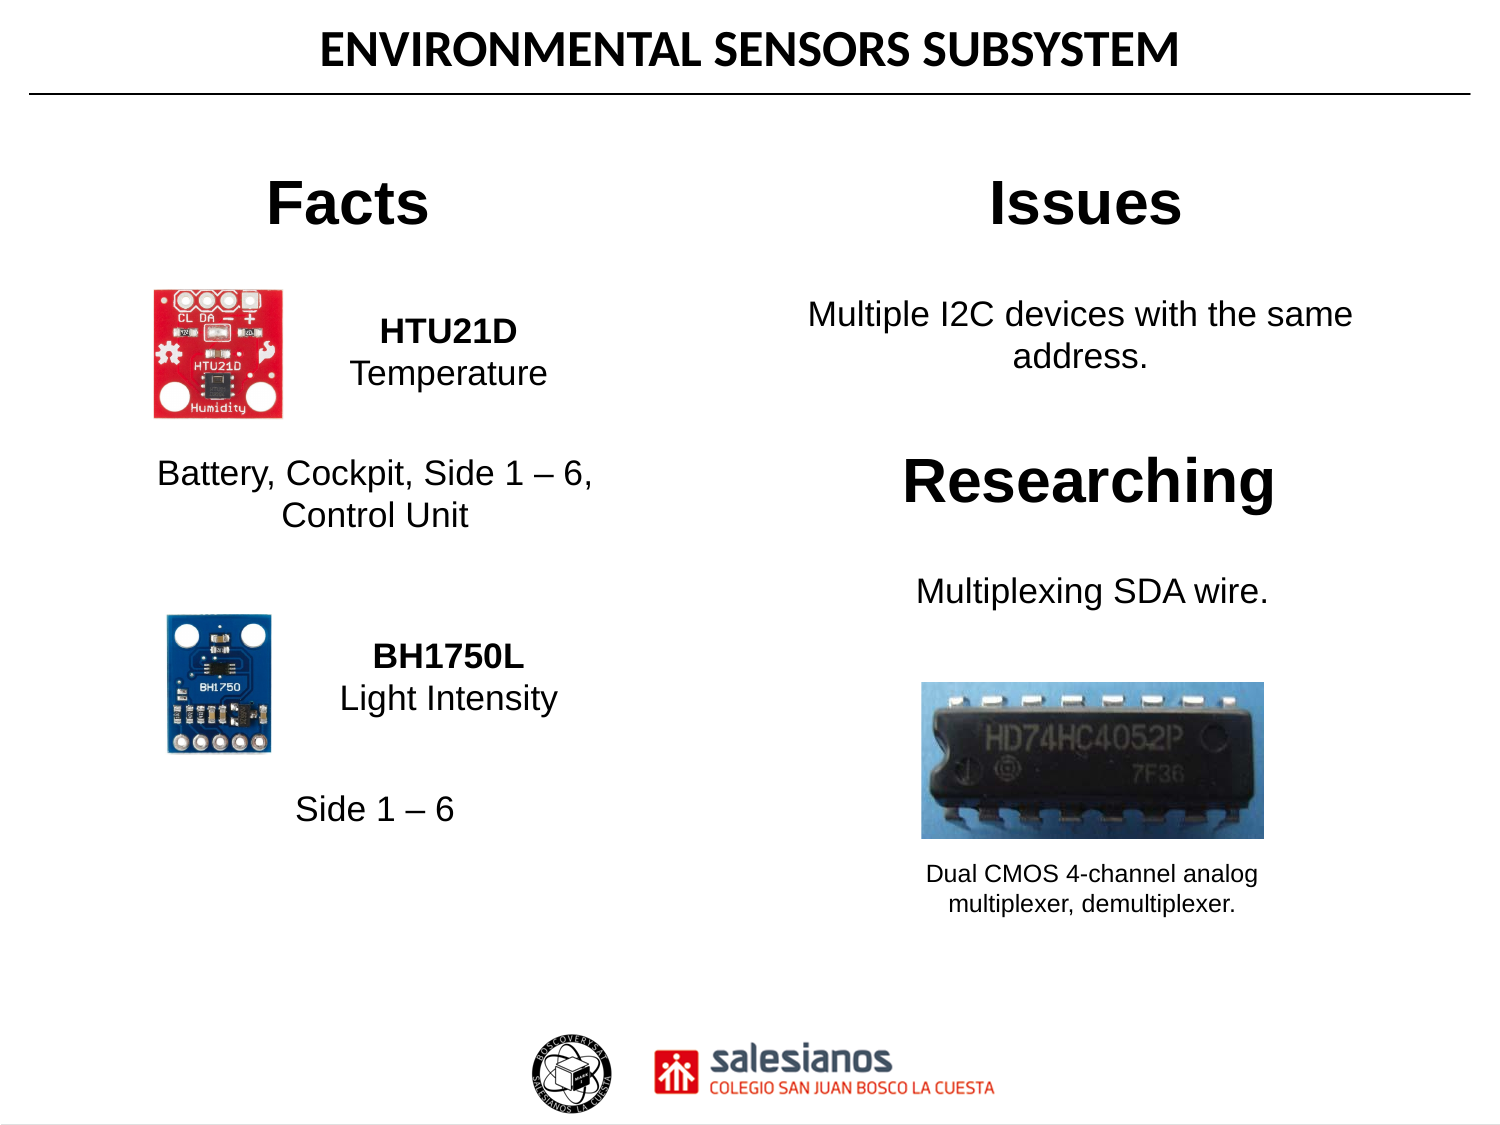

ENVIRONMENTAL SENSORS SUBSYSTEM
Facts
Issues
Multiple I2C devices with the same address.
HTU21D
Temperature
Researching
Battery, Cockpit, Side 1 – 6, Control Unit
Multiplexing SDA wire.
BH1750L
Light Intensity
Side 1 – 6
Dual CMOS 4-channel analog
multiplexer, demultiplexer.